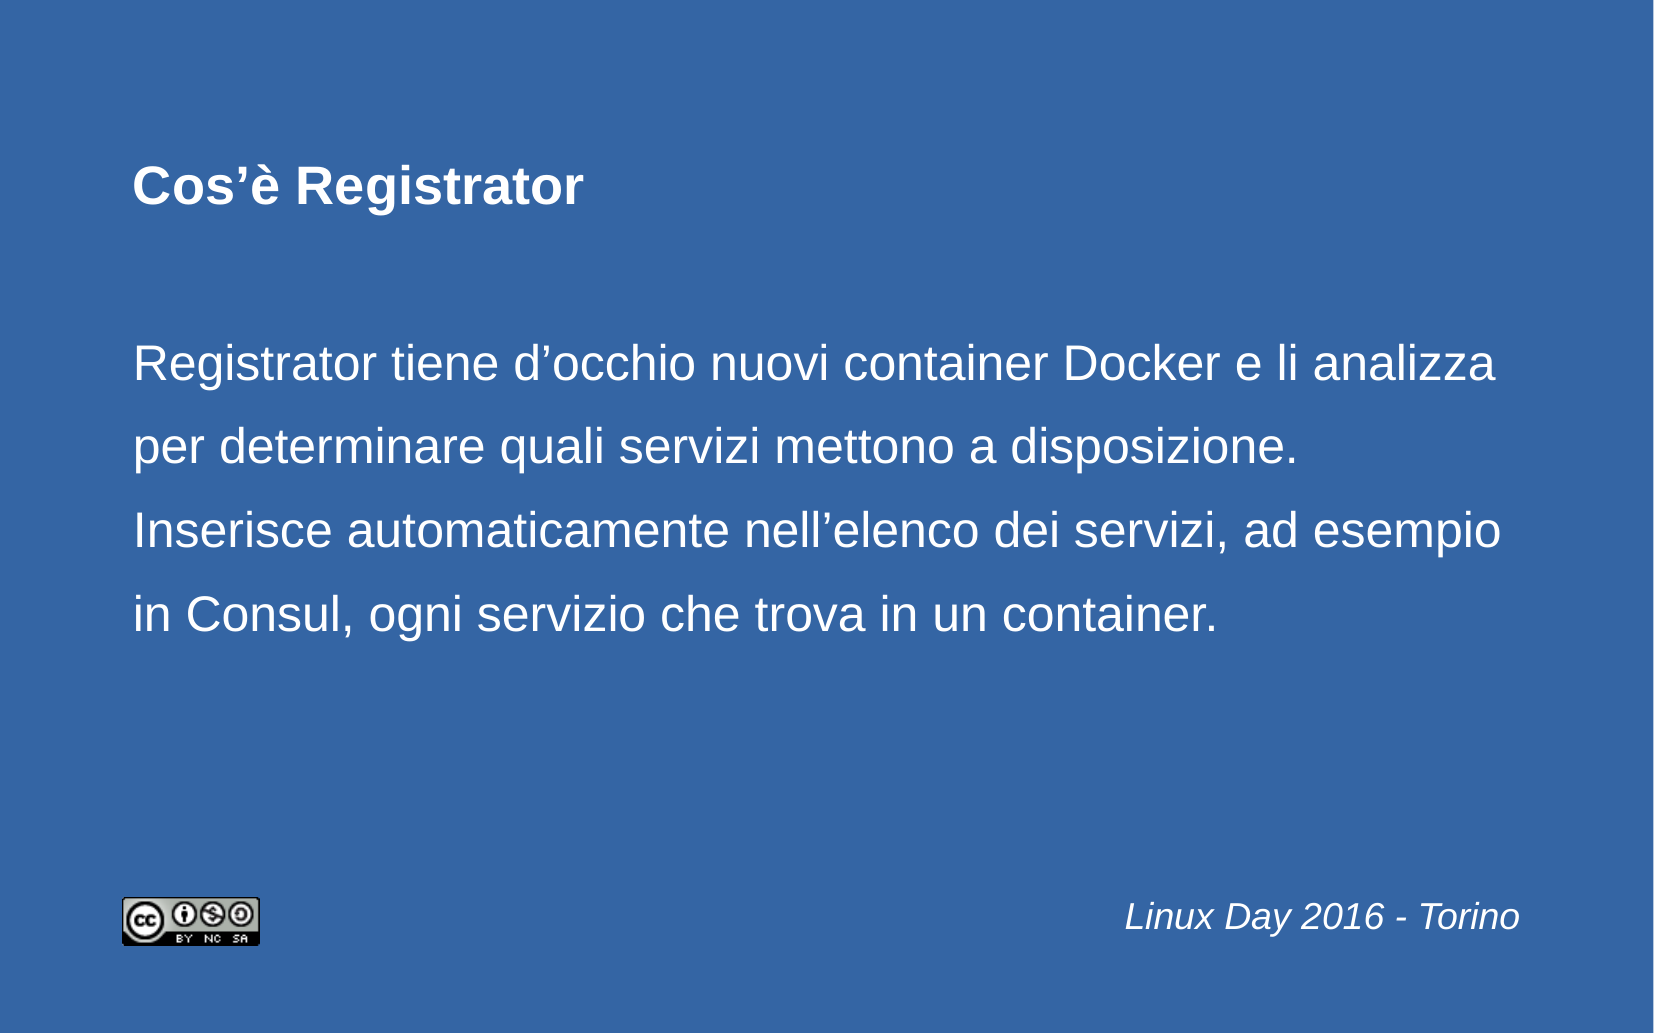

Cos’è Registrator
Registrator tiene d’occhio nuovi container Docker e li analizza per determinare quali servizi mettono a disposizione.
Inserisce automaticamente nell’elenco dei servizi, ad esempio in Consul, ogni servizio che trova in un container.
Linux Day 2016 - Torino